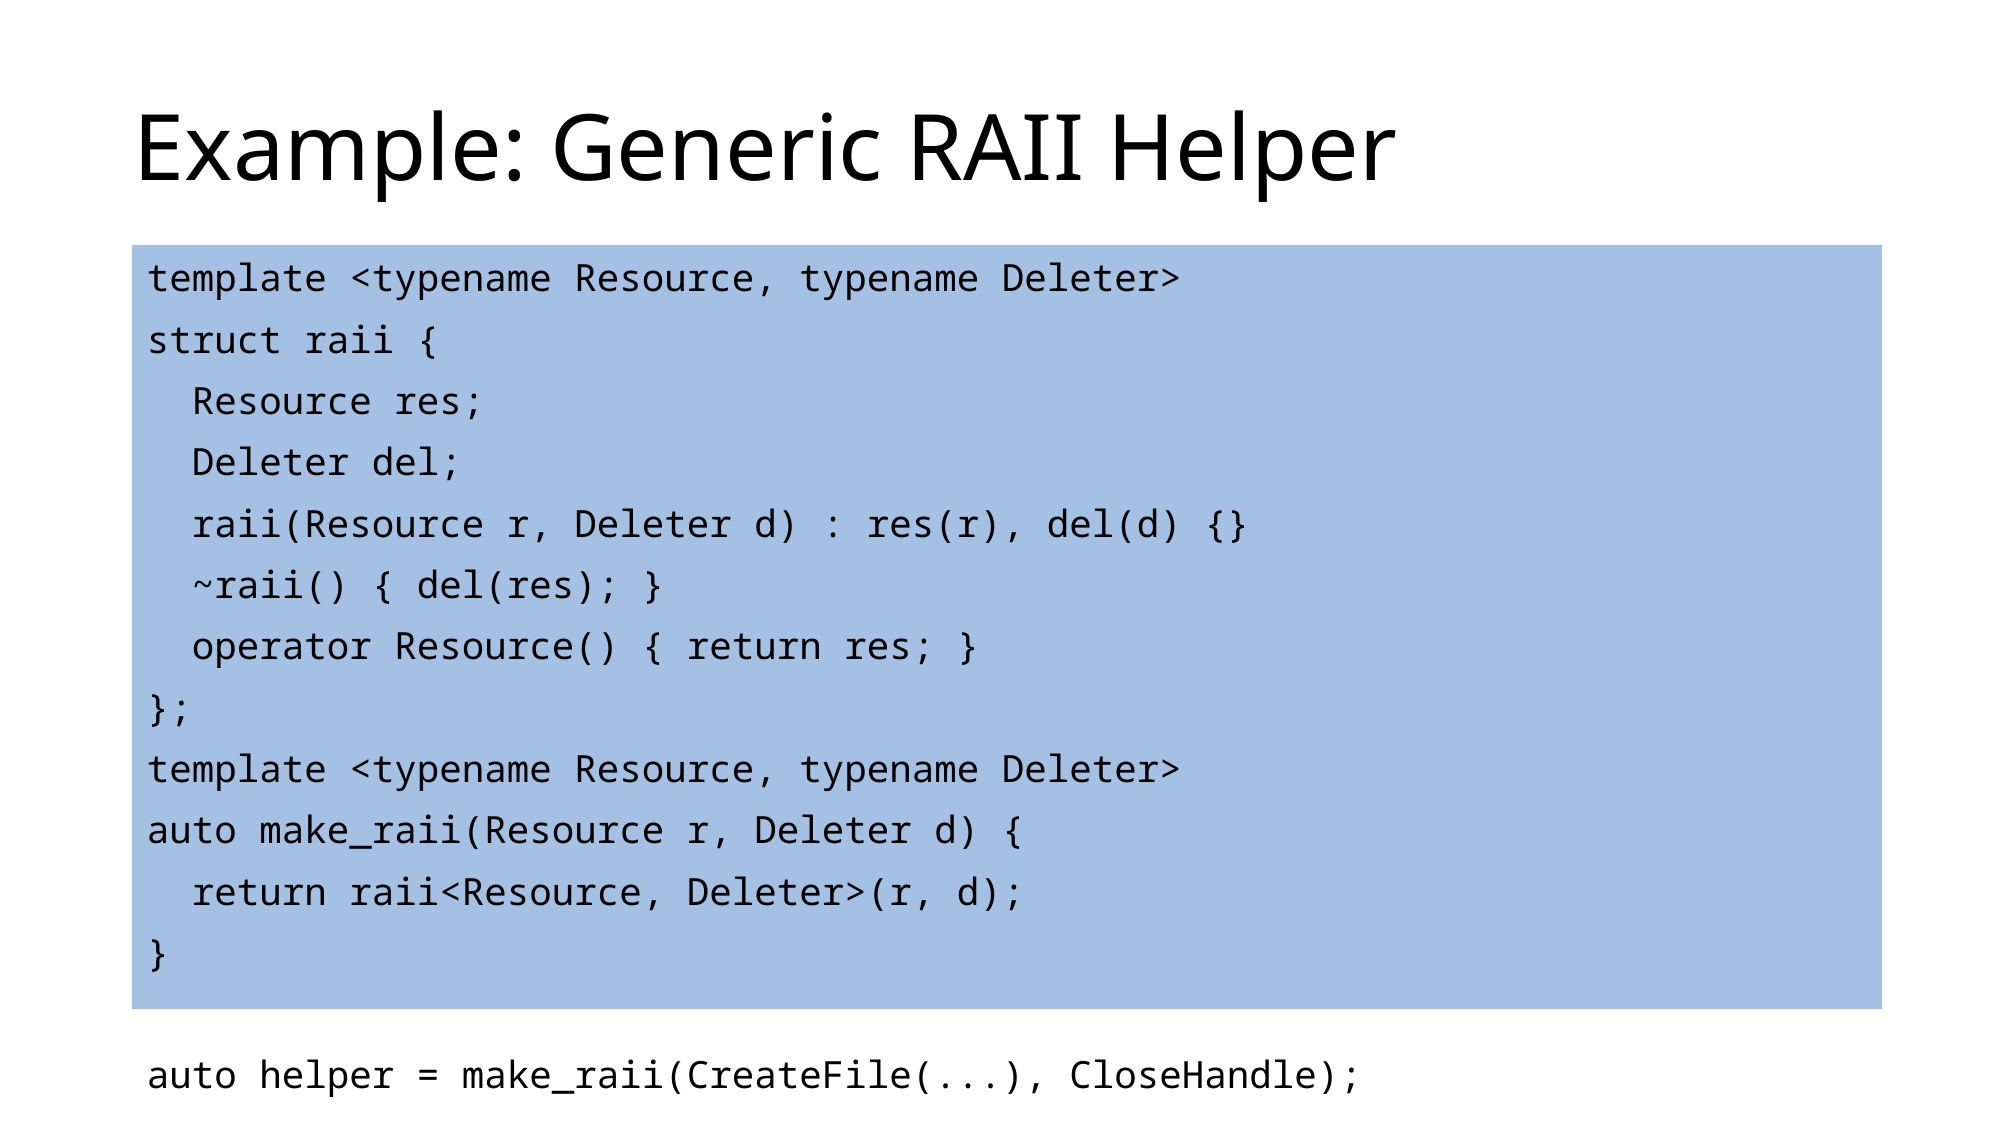

# Example: Generic RAII Helper
template <typename Resource, typename Deleter>
struct raii {
 Resource res;
 Deleter del;
 raii(Resource r, Deleter d) : res(r), del(d) {}
 ~raii() { del(res); }
 operator Resource() { return res; }
};
template <typename Resource, typename Deleter>
auto make_raii(Resource r, Deleter d) {
 return raii<Resource, Deleter>(r, d);
}
auto helper = make_raii(CreateFile(...), CloseHandle);